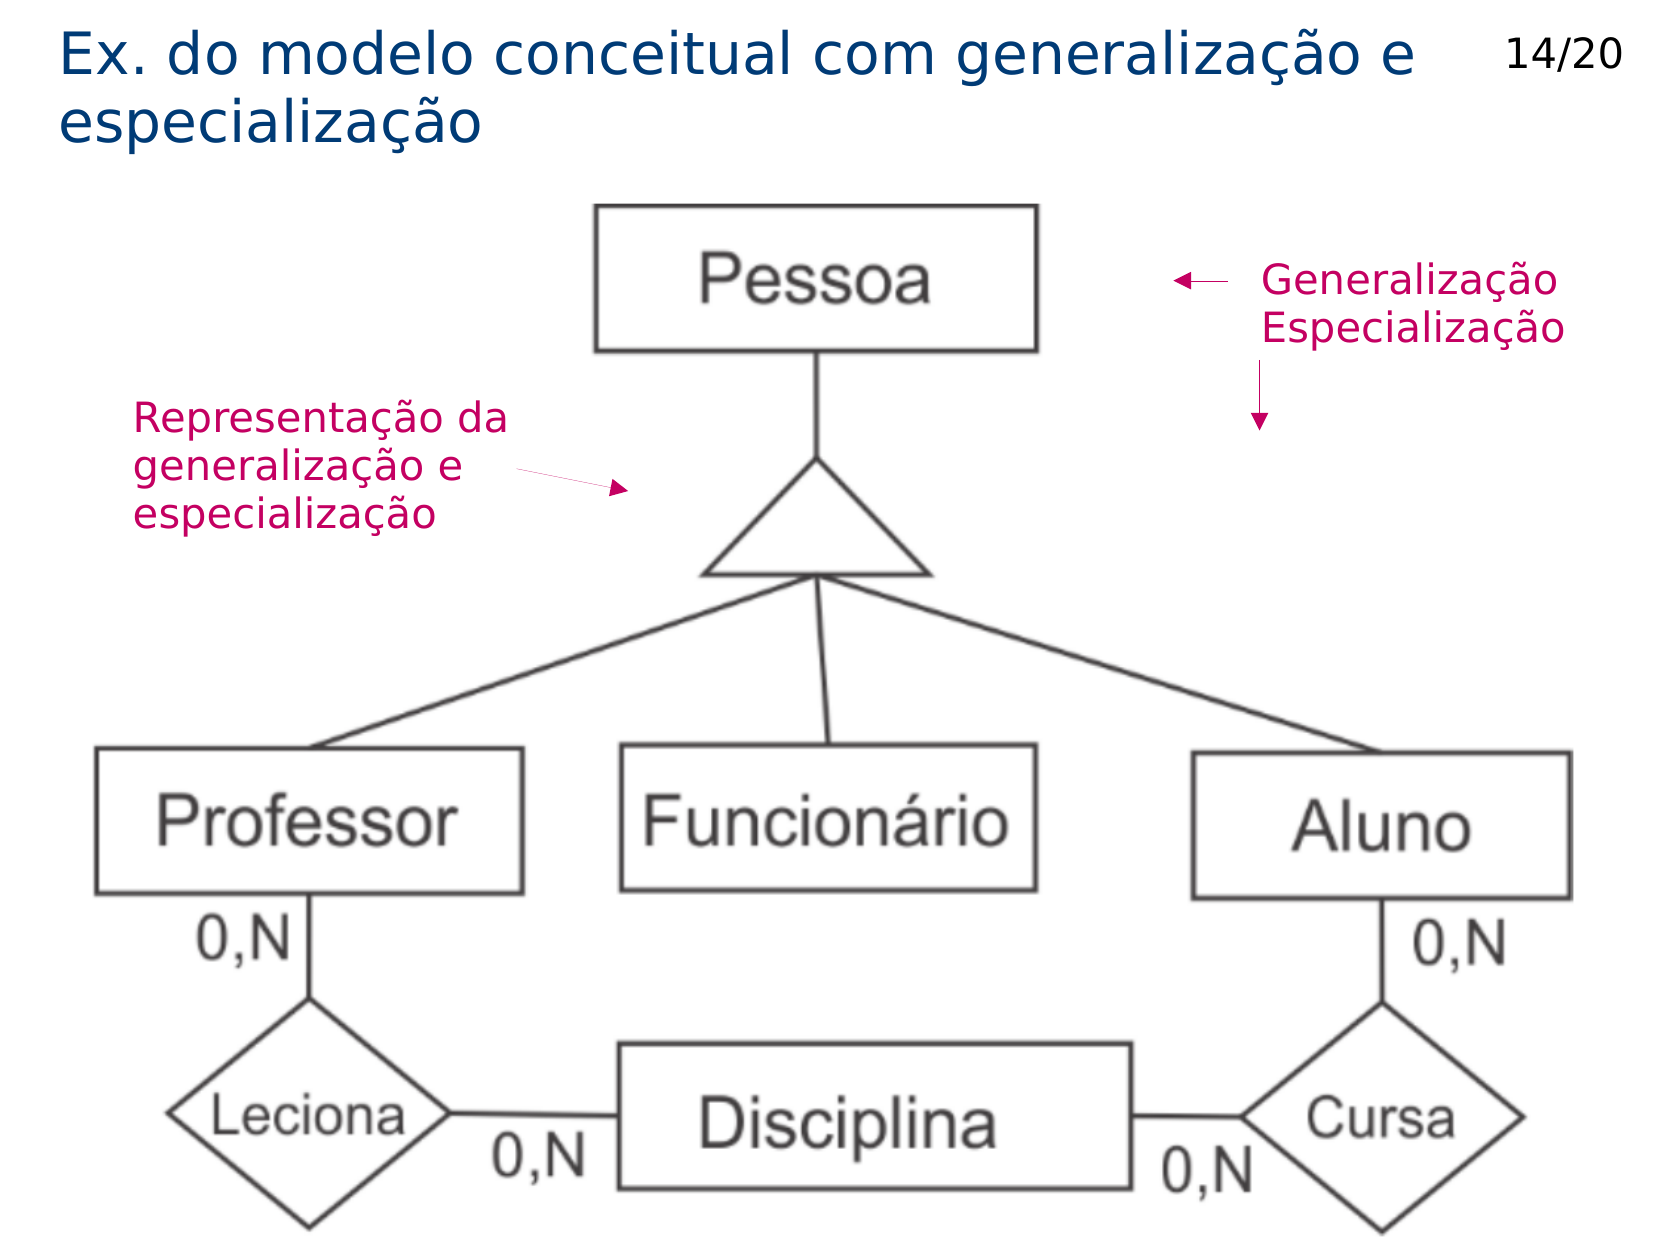

# Ex. do modelo conceitual com generalização e especialização
14
Generalização
Especialização
Representação da generalização e especialização